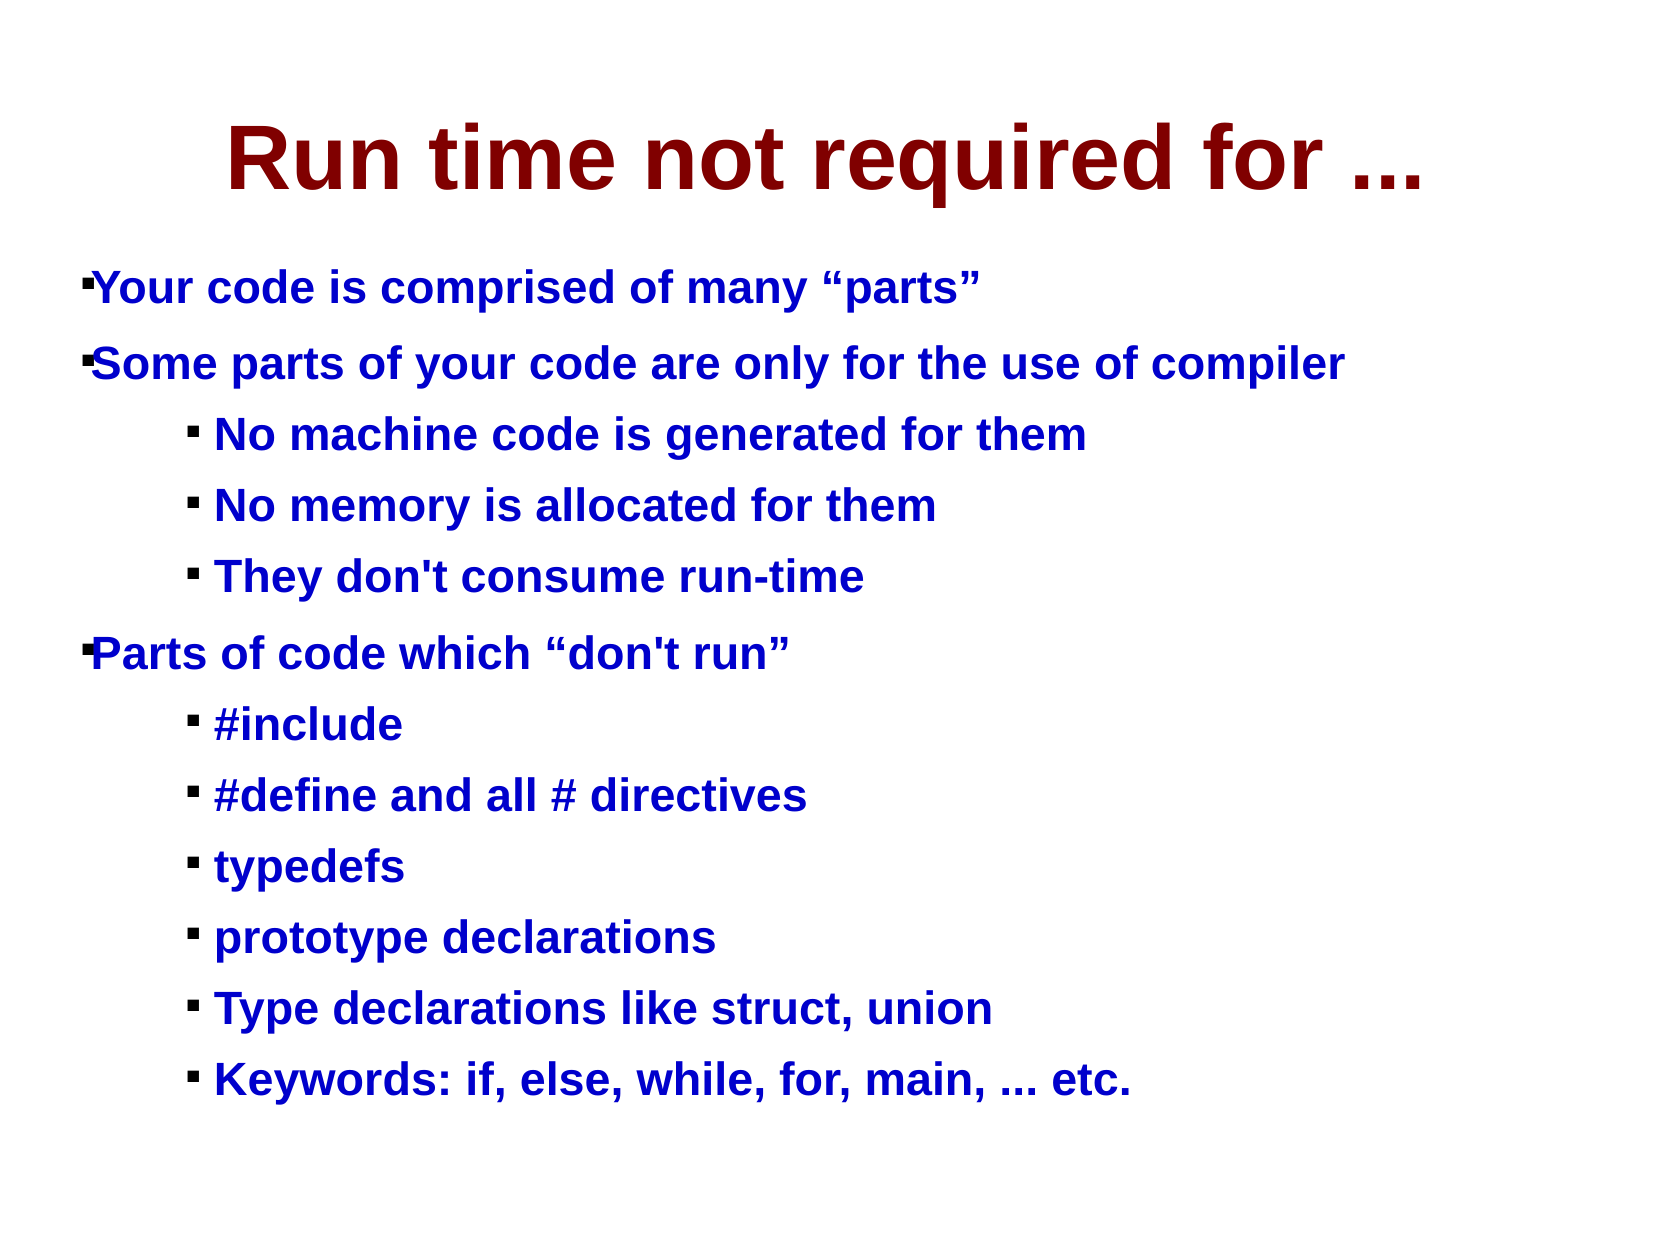

# Run time not required for ...
Your code is comprised of many “parts”
Some parts of your code are only for the use of compiler
No machine code is generated for them
No memory is allocated for them
They don't consume run-time
Parts of code which “don't run”
#include
#define and all # directives
typedefs
prototype declarations
Type declarations like struct, union
Keywords: if, else, while, for, main, ... etc.